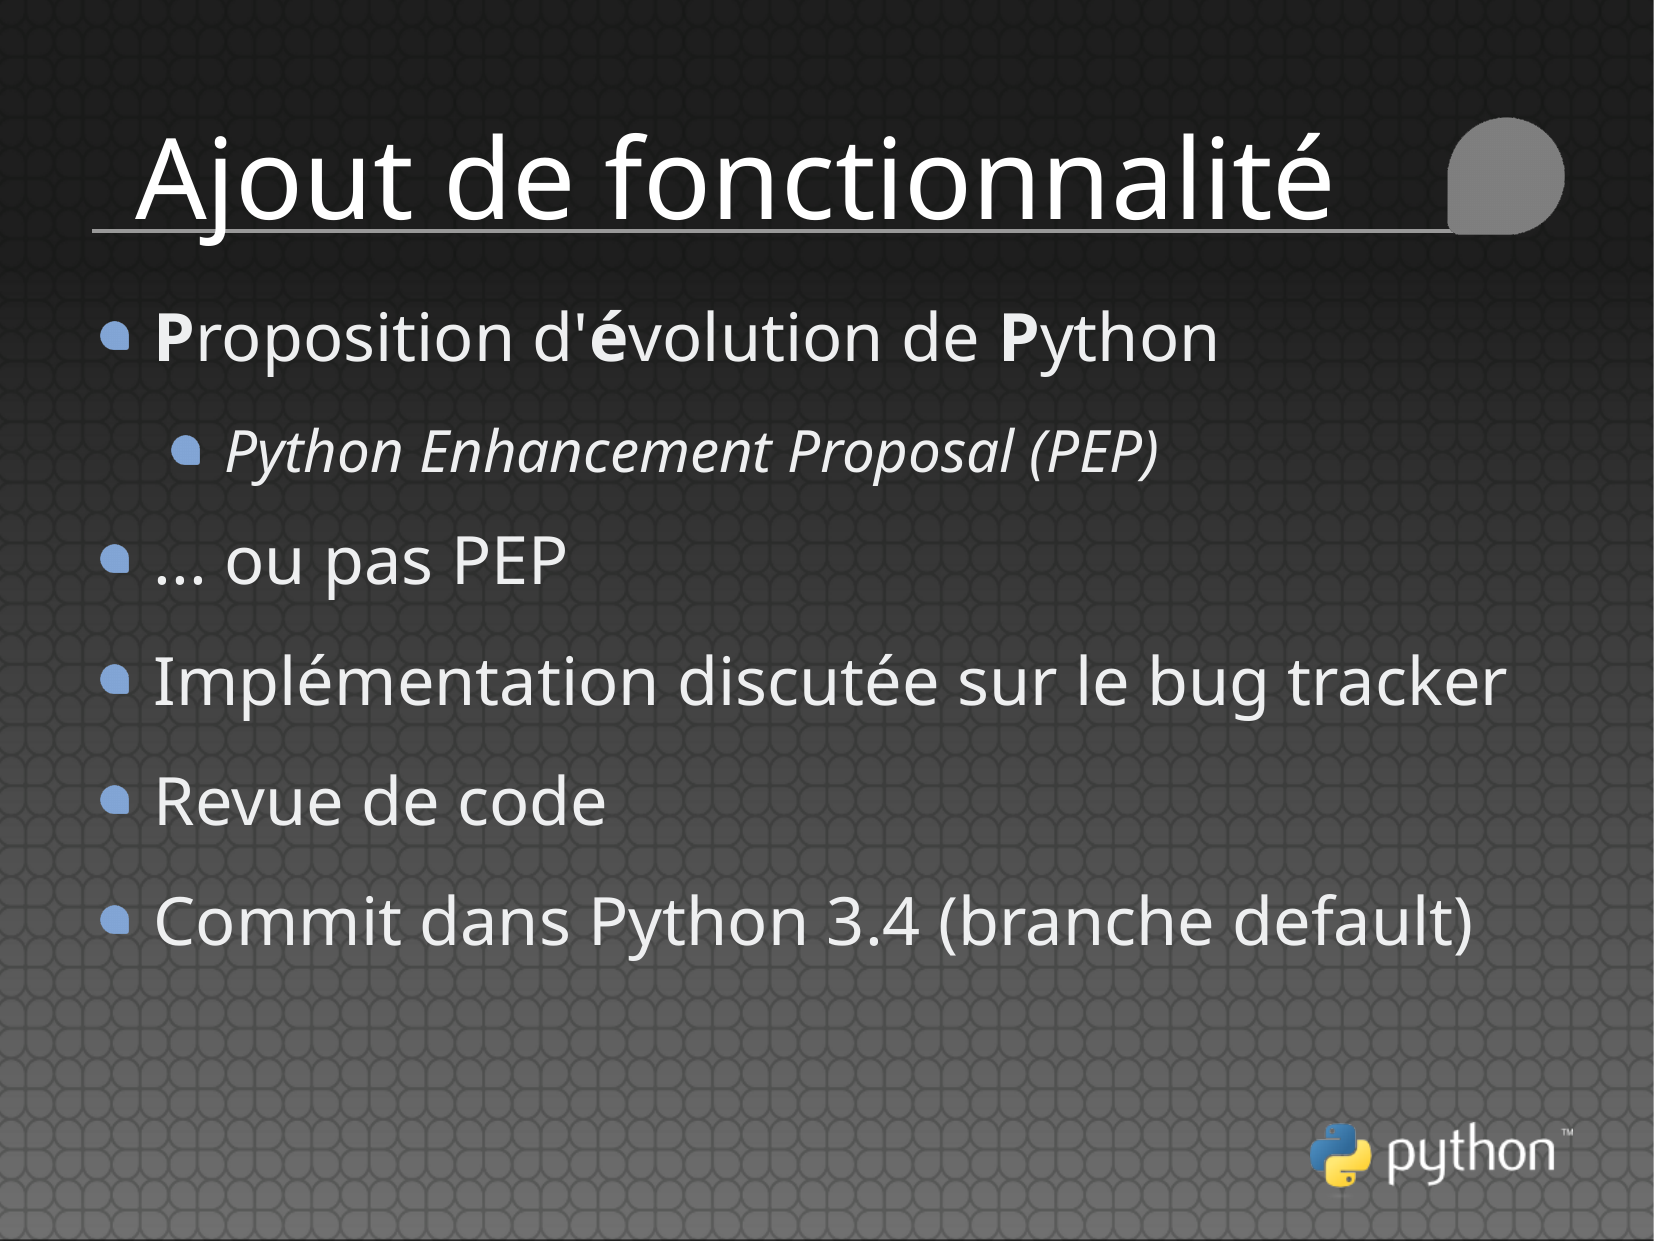

Ajout de fonctionnalité
# Proposition d'évolution de Python
Python Enhancement Proposal (PEP)
... ou pas PEP
Implémentation discutée sur le bug tracker
Revue de code
Commit dans Python 3.4 (branche default)